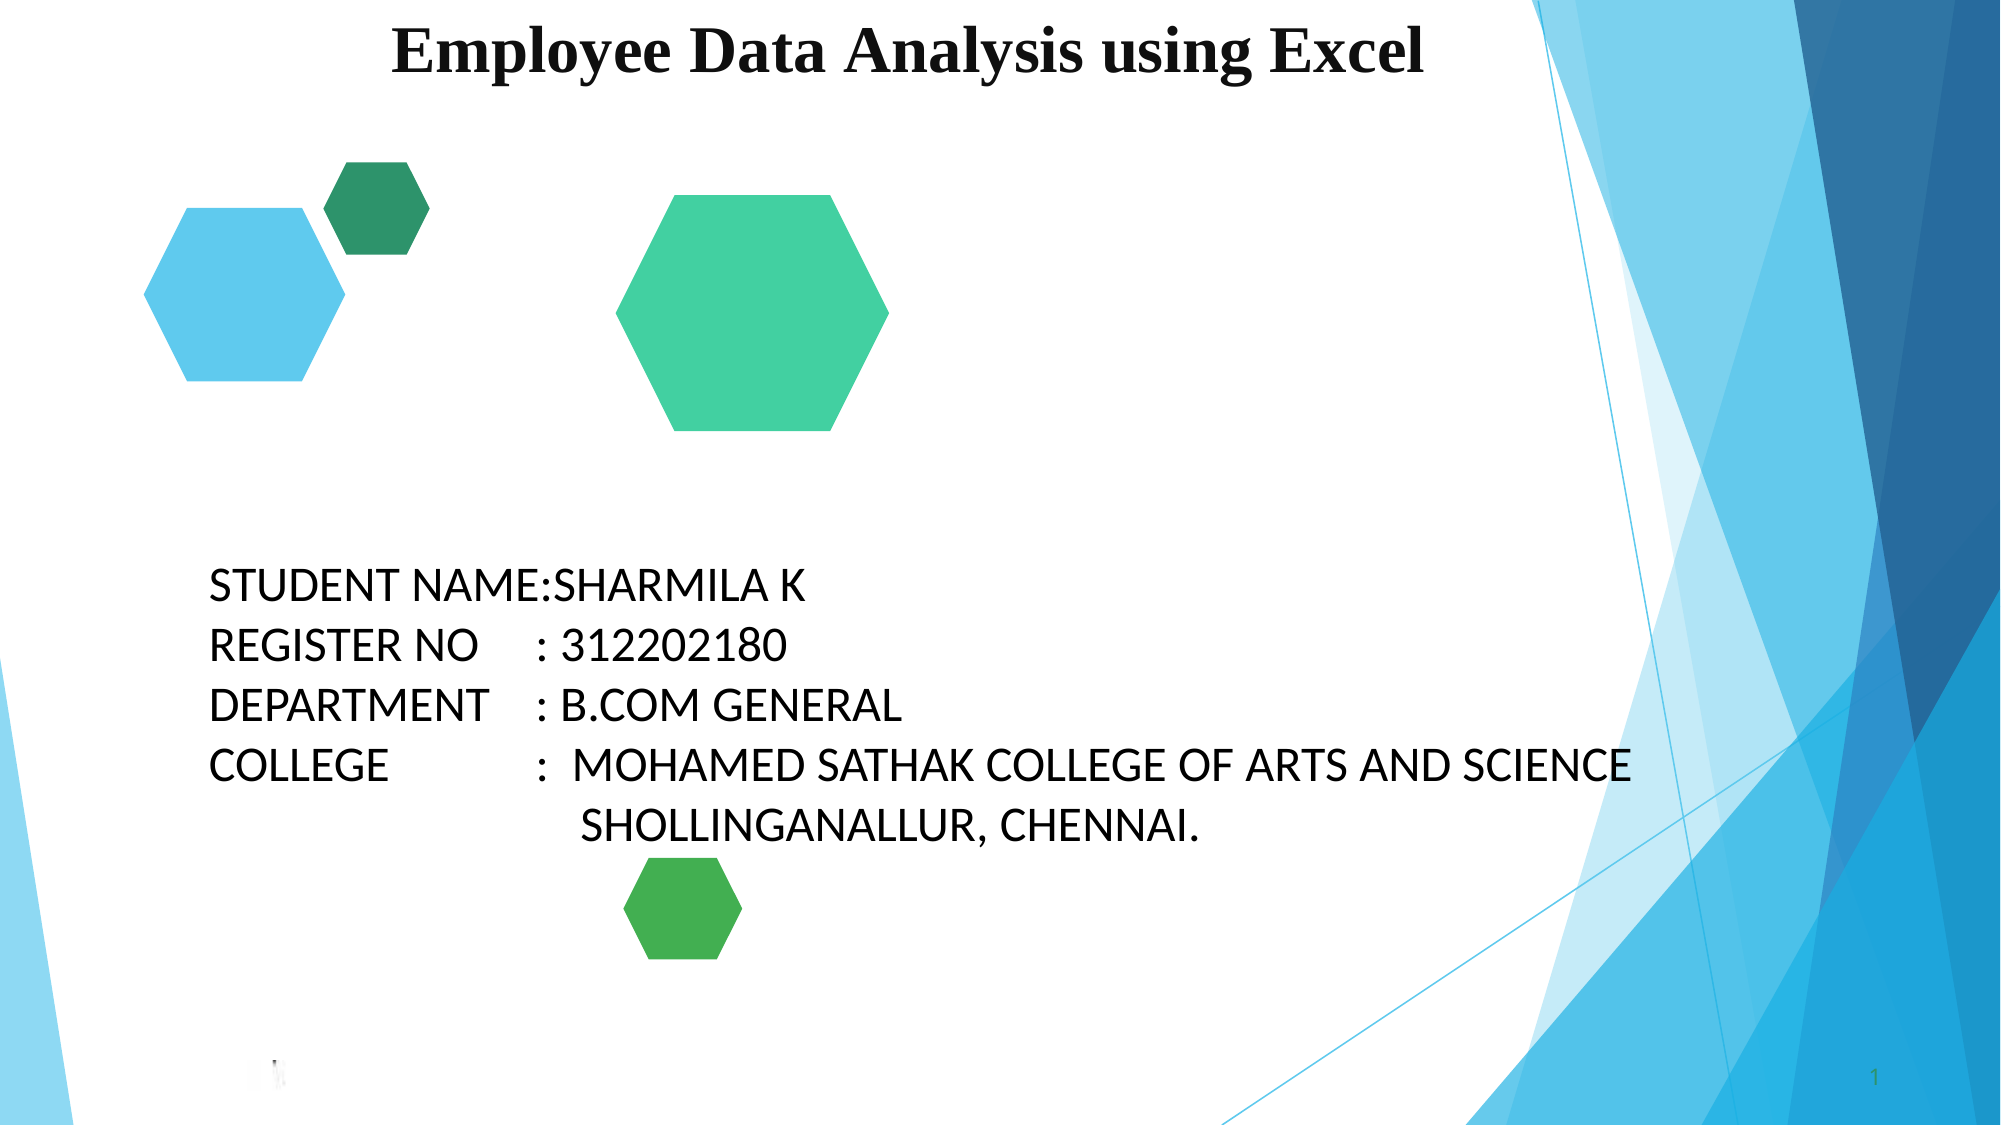

# Employee Data Analysis using Excel
STUDENT NAME:SHARMILA K
REGISTER NO : 312202180
DEPARTMENT : B.COM GENERAL
COLLEGE : MOHAMED SATHAK COLLEGE OF ARTS AND SCIENCE
 SHOLLINGANALLUR, CHENNAI.